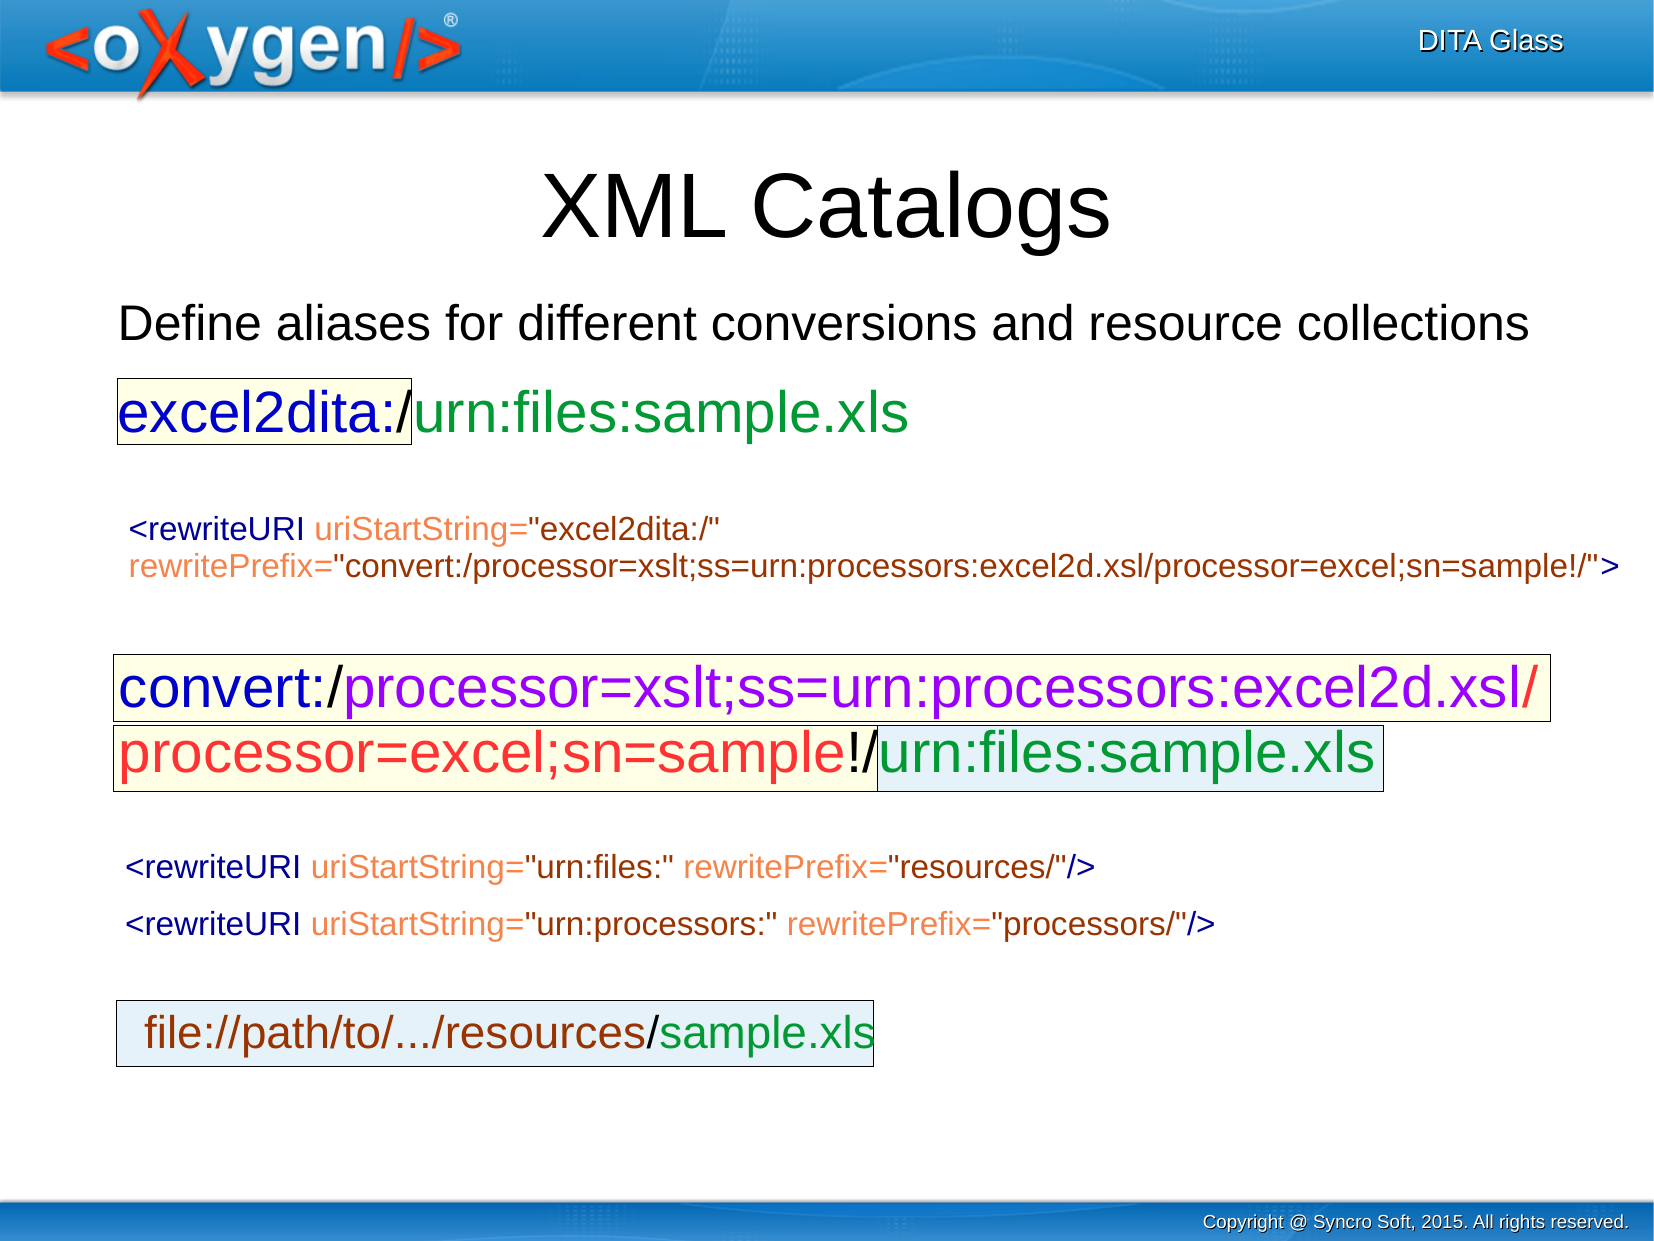

# XML Catalogs
Define aliases for different conversions and resource collections
excel2dita:/urn:files:sample.xls
<rewriteURI uriStartString="excel2dita:/" rewritePrefix="convert:/processor=xslt;ss=urn:processors:excel2d.xsl/processor=excel;sn=sample!/">
convert:/processor=xslt;ss=urn:processors:excel2d.xsl/ processor=excel;sn=sample!/urn:files:sample.xls
<rewriteURI uriStartString="urn:files:" rewritePrefix="resources/"/>
<rewriteURI uriStartString="urn:processors:" rewritePrefix="processors/"/>
file://path/to/.../resources/sample.xls